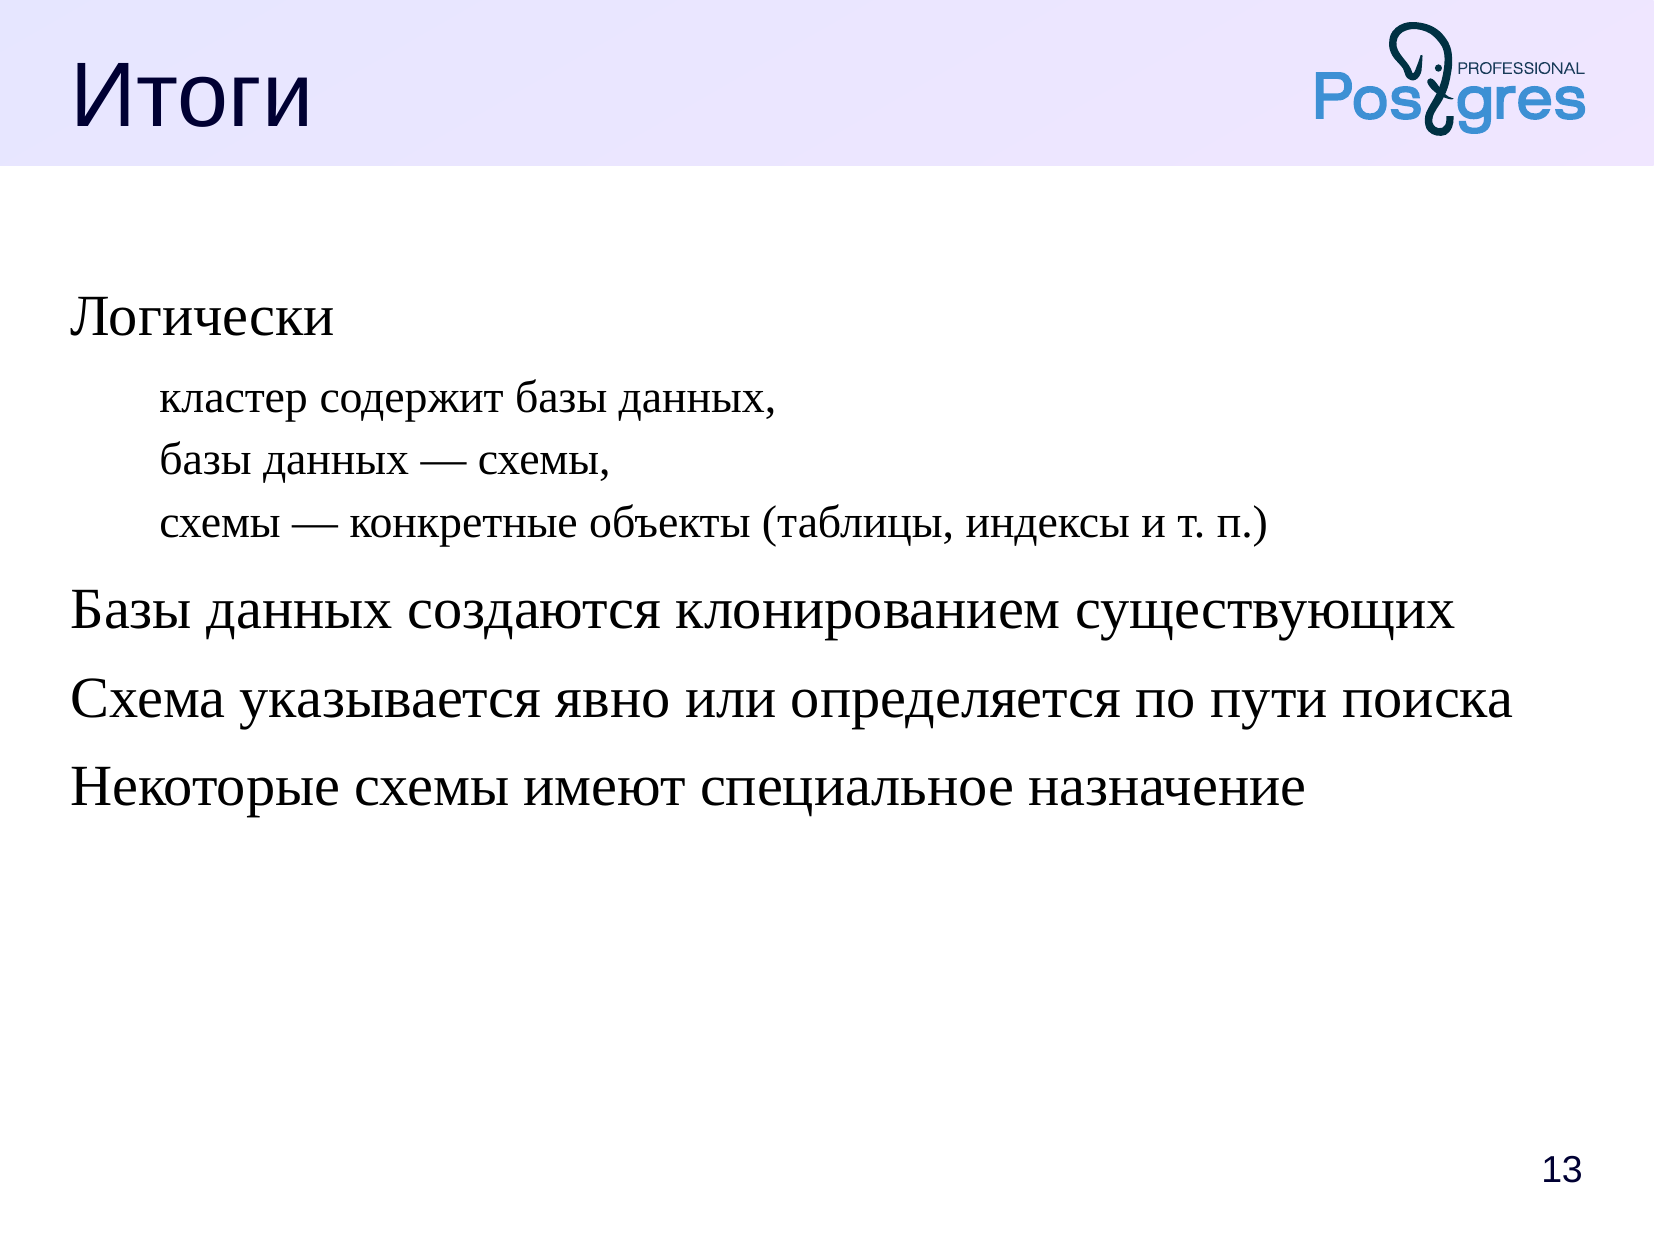

# Итоги
Логически
кластер содержит базы данных,
базы данных — схемы,
схемы — конкретные объекты (таблицы, индексы и т. п.)
Базы данных создаются клонированием существующих
Схема указывается явно или определяется по пути поиска
Некоторые схемы имеют специальное назначение